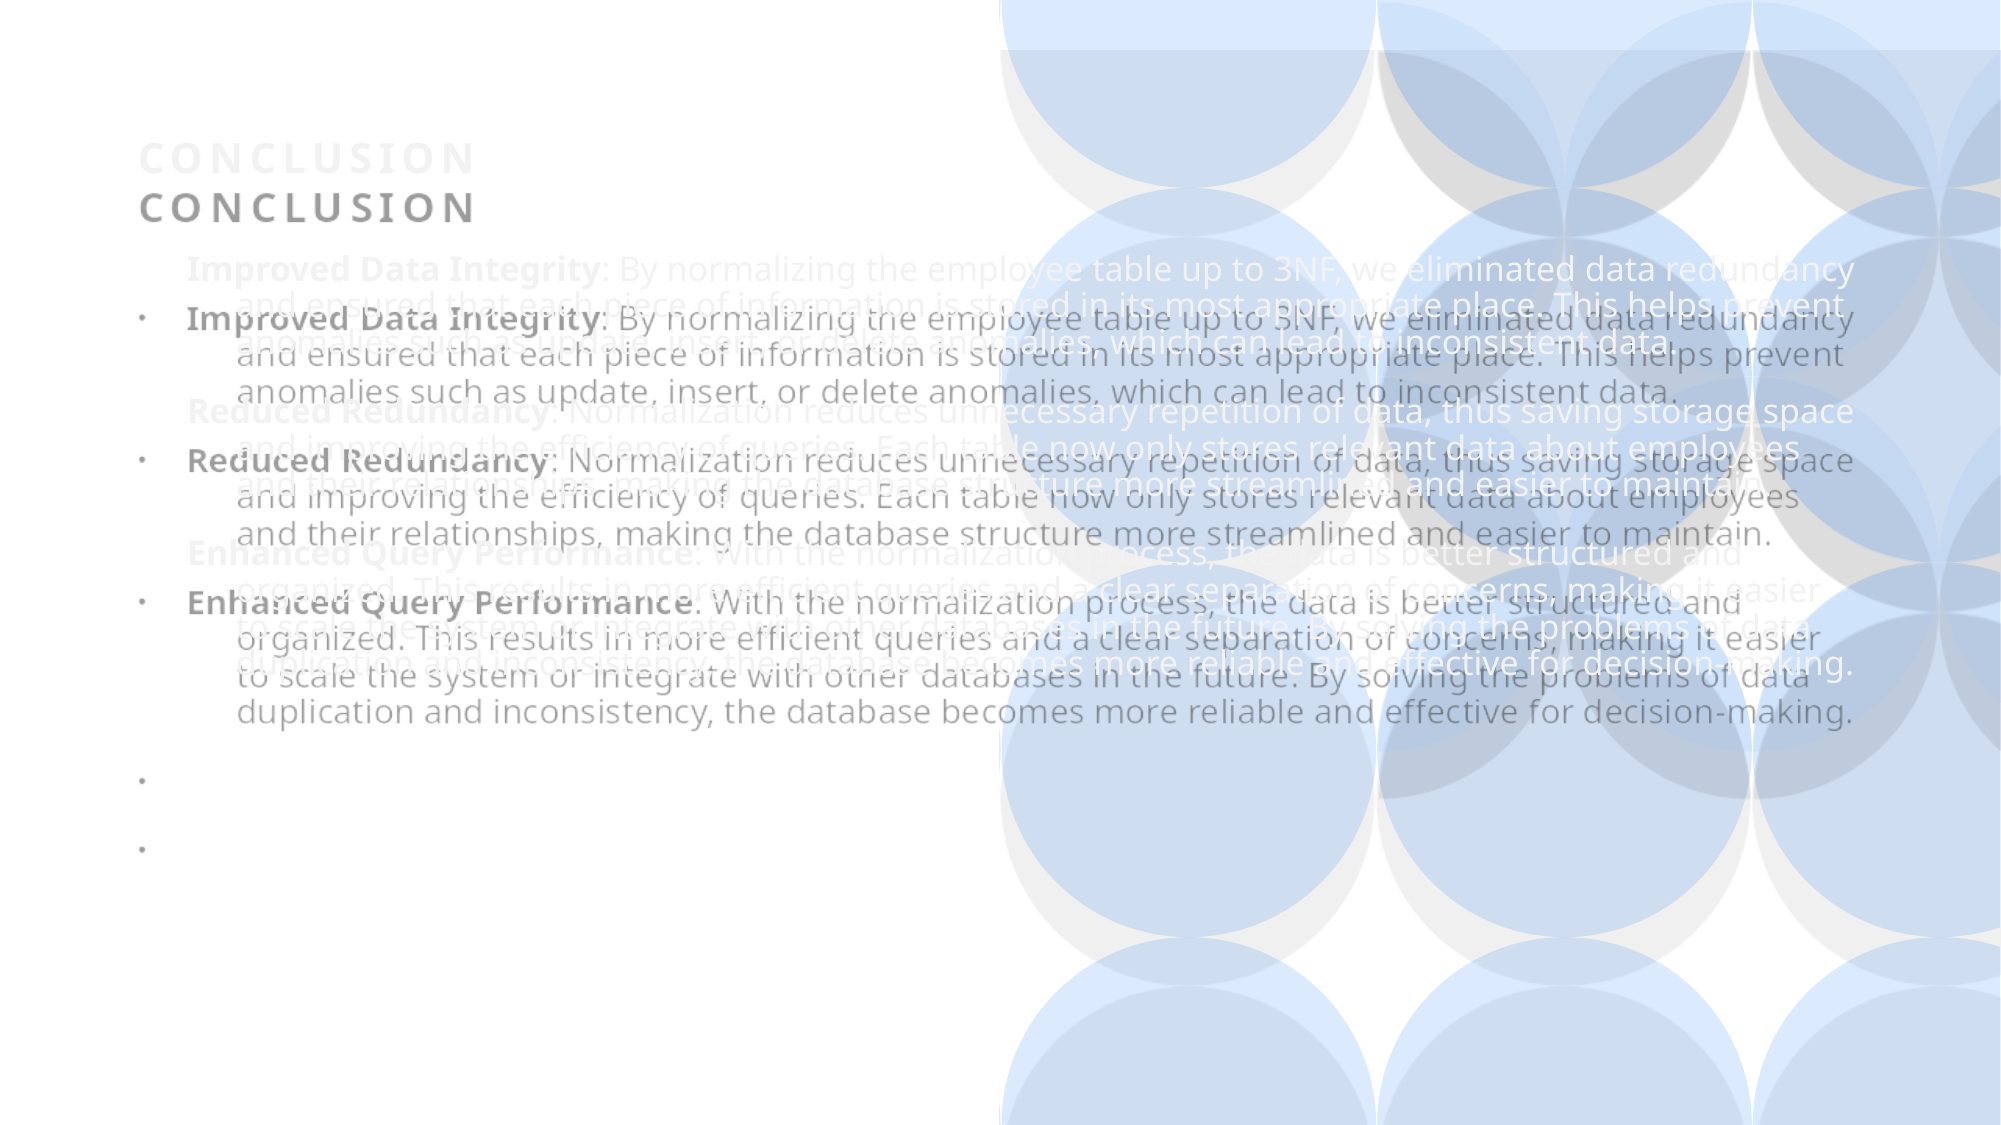

Conclusion
# Improved Data Integrity: By normalizing the employee table up to 3NF, we eliminated data redundancy and ensured that each piece of information is stored in its most appropriate place. This helps prevent anomalies such as update, insert, or delete anomalies, which can lead to inconsistent data.
Reduced Redundancy: Normalization reduces unnecessary repetition of data, thus saving storage space and improving the efficiency of queries. Each table now only stores relevant data about employees and their relationships, making the database structure more streamlined and easier to maintain.
Enhanced Query Performance: With the normalization process, the data is better structured and organized. This results in more efficient queries and a clear separation of concerns, making it easier to scale the system or integrate with other databases in the future. By solving the problems of data duplication and inconsistency, the database becomes more reliable and effective for decision-making.